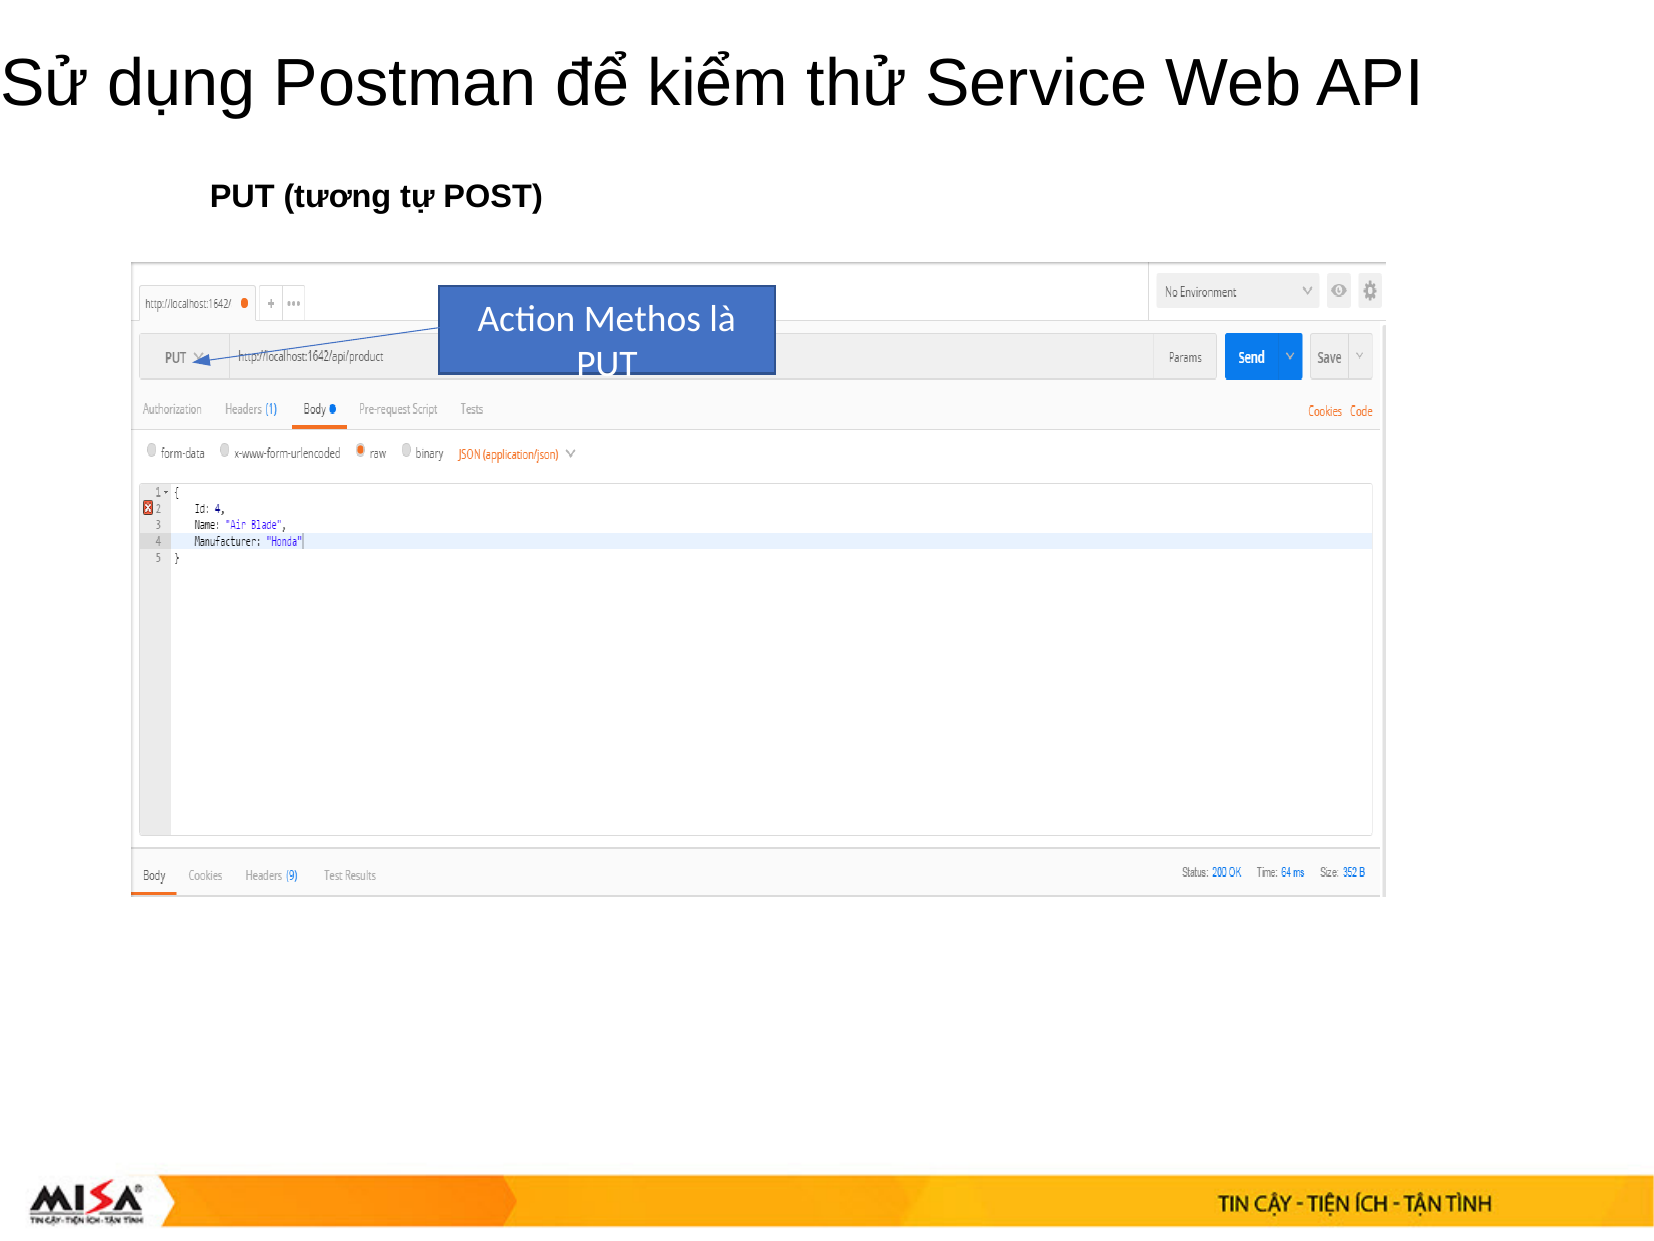

# Sử dụng Postman để kiểm thử Service Web API
PUT (tương tự POST)
Action Methos là PUT